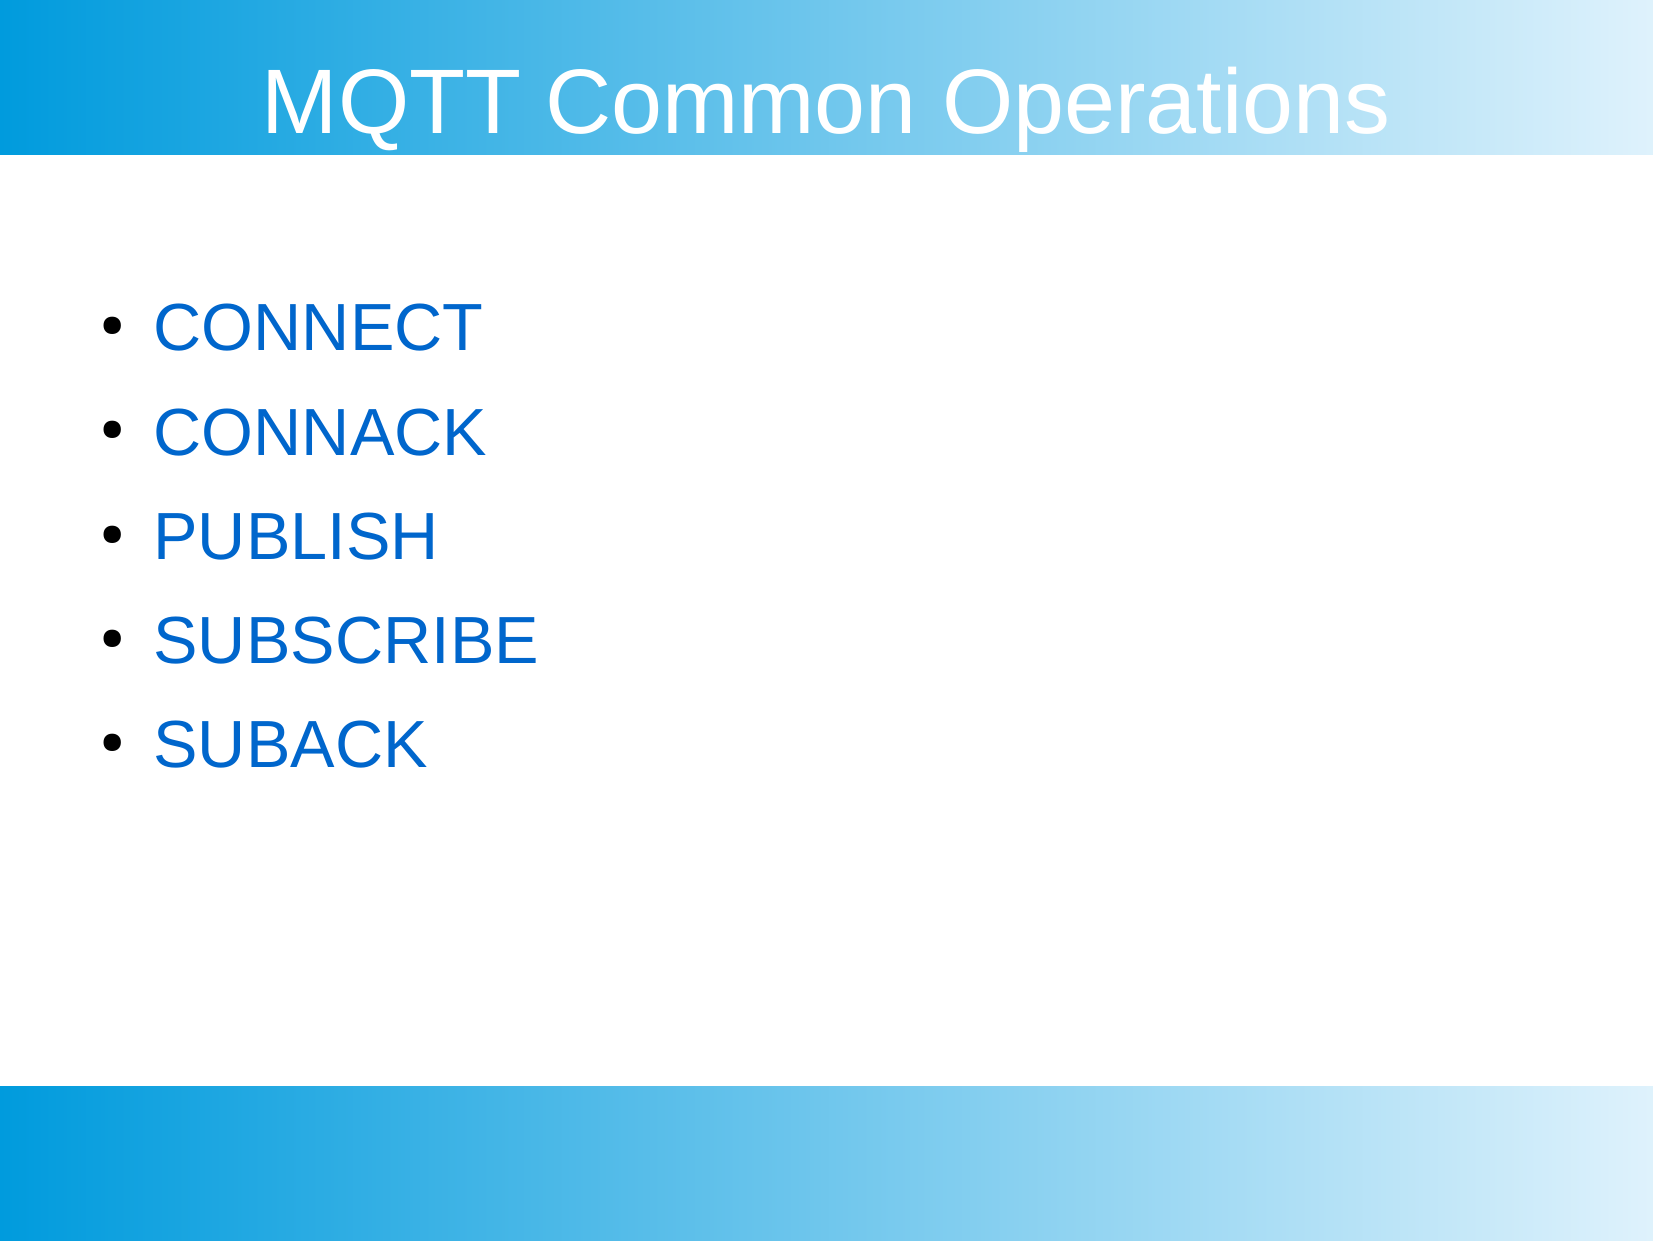

# MQTT Common Operations
CONNECT
CONNACK
PUBLISH
SUBSCRIBE
SUBACK